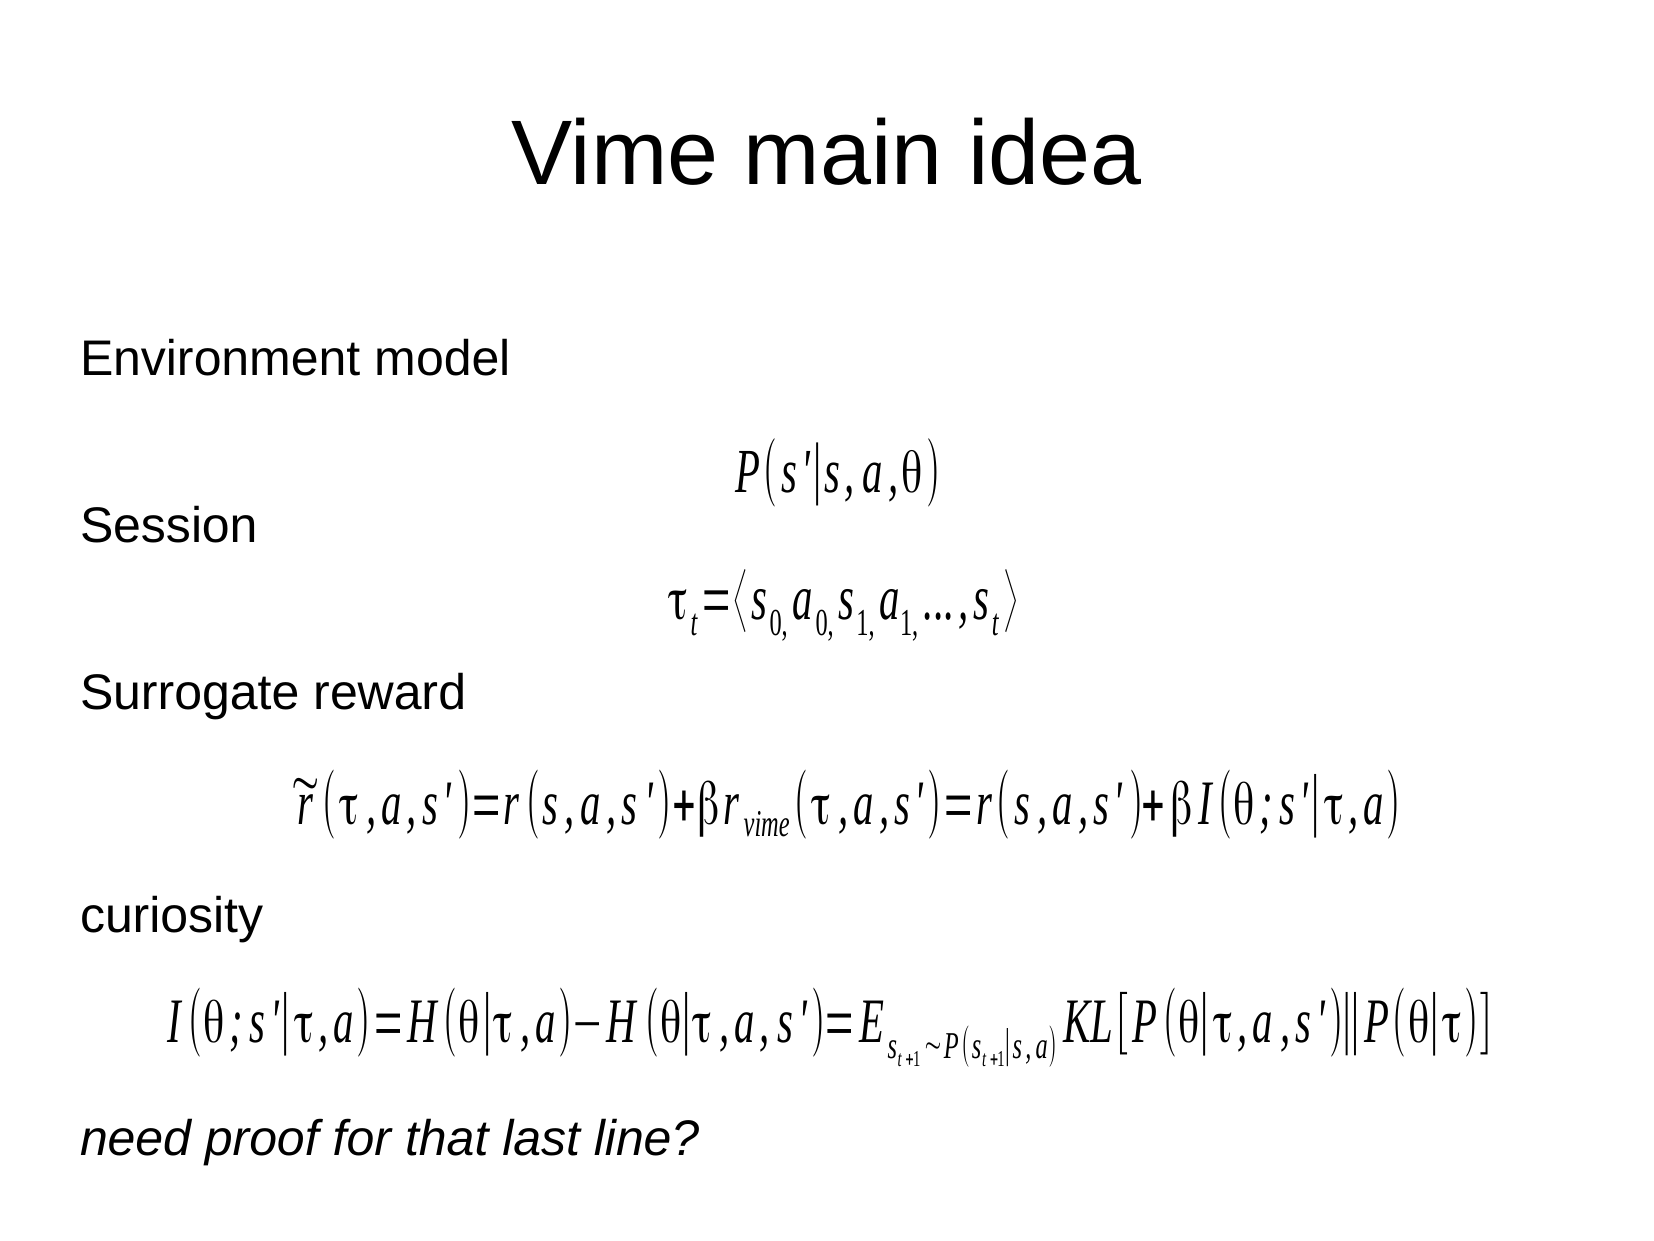

# Vime main idea
Environment model
Session
Surrogate reward
curiosity
need proof for that last line?